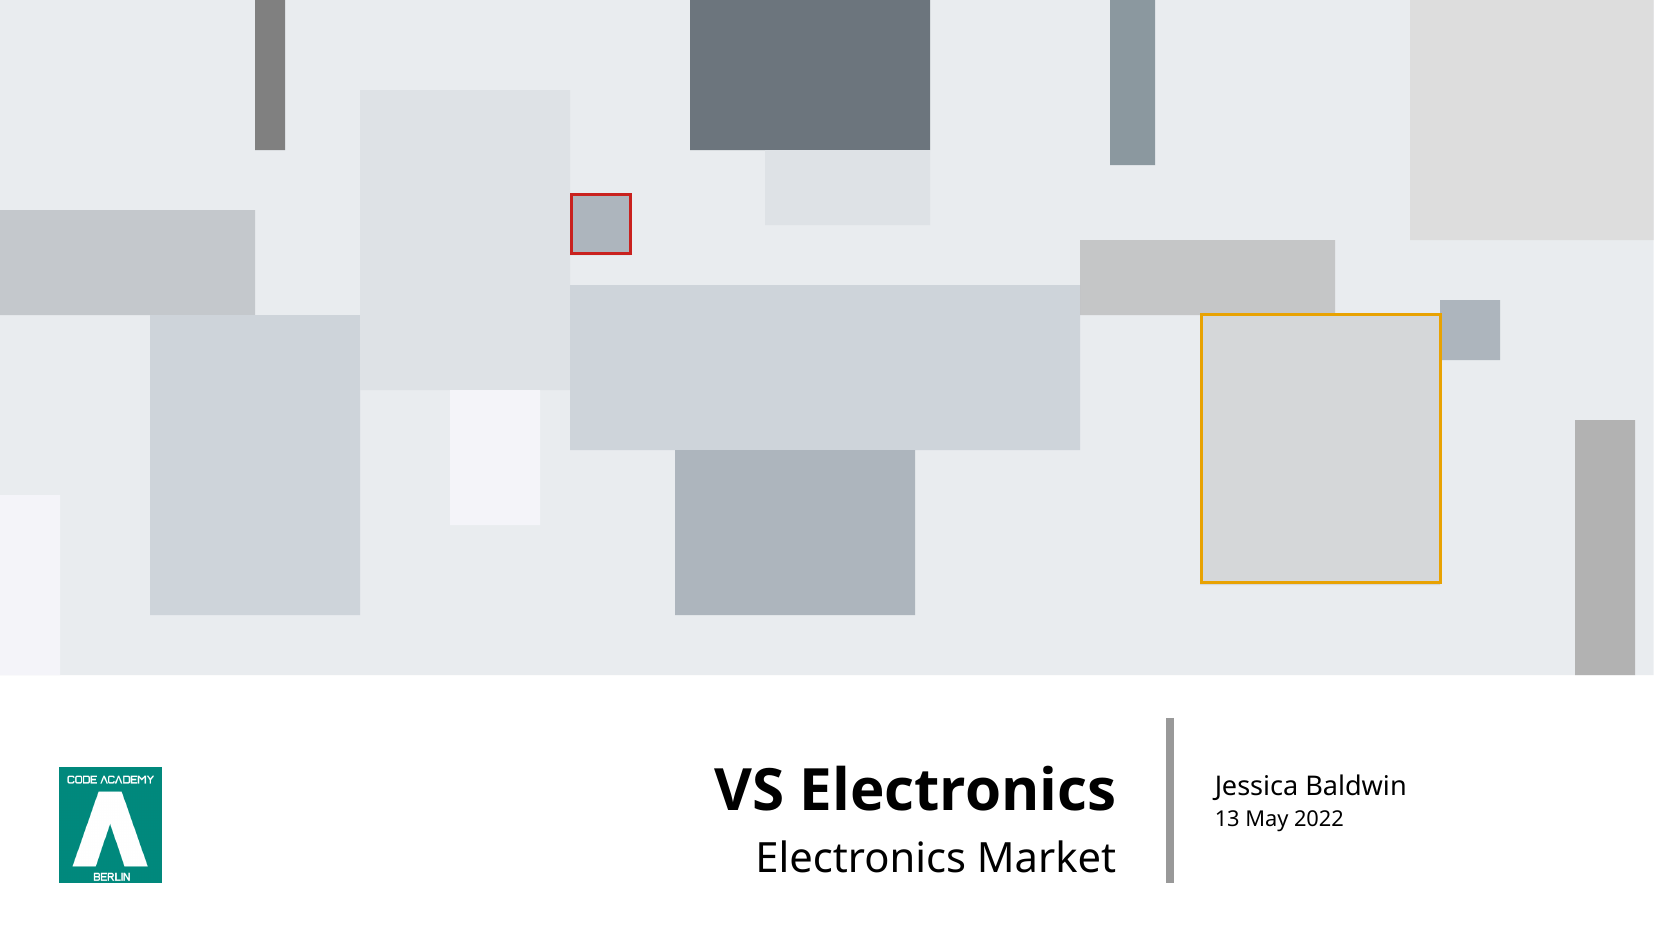

VS Electronics
Electronics Market
Jessica Baldwin
13 May 2022